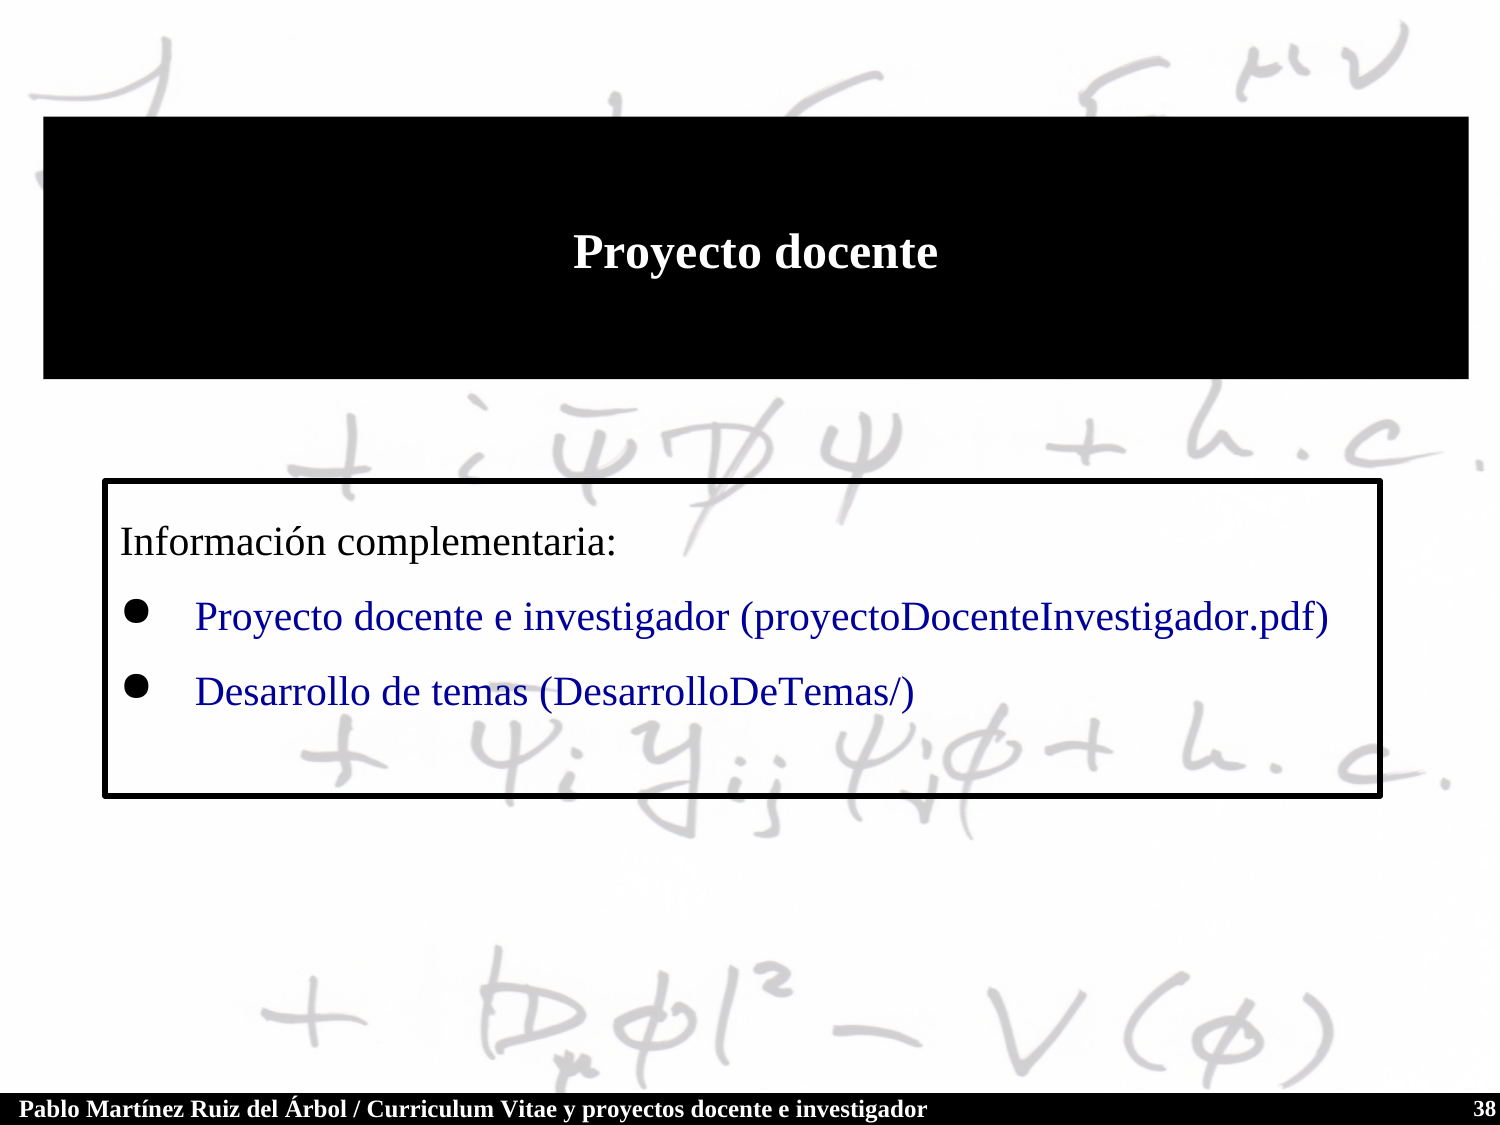

Proyecto docente
Información complementaria:
	Proyecto docente e investigador (proyectoDocenteInvestigador.pdf)
	Desarrollo de temas (DesarrolloDeTemas/)
38